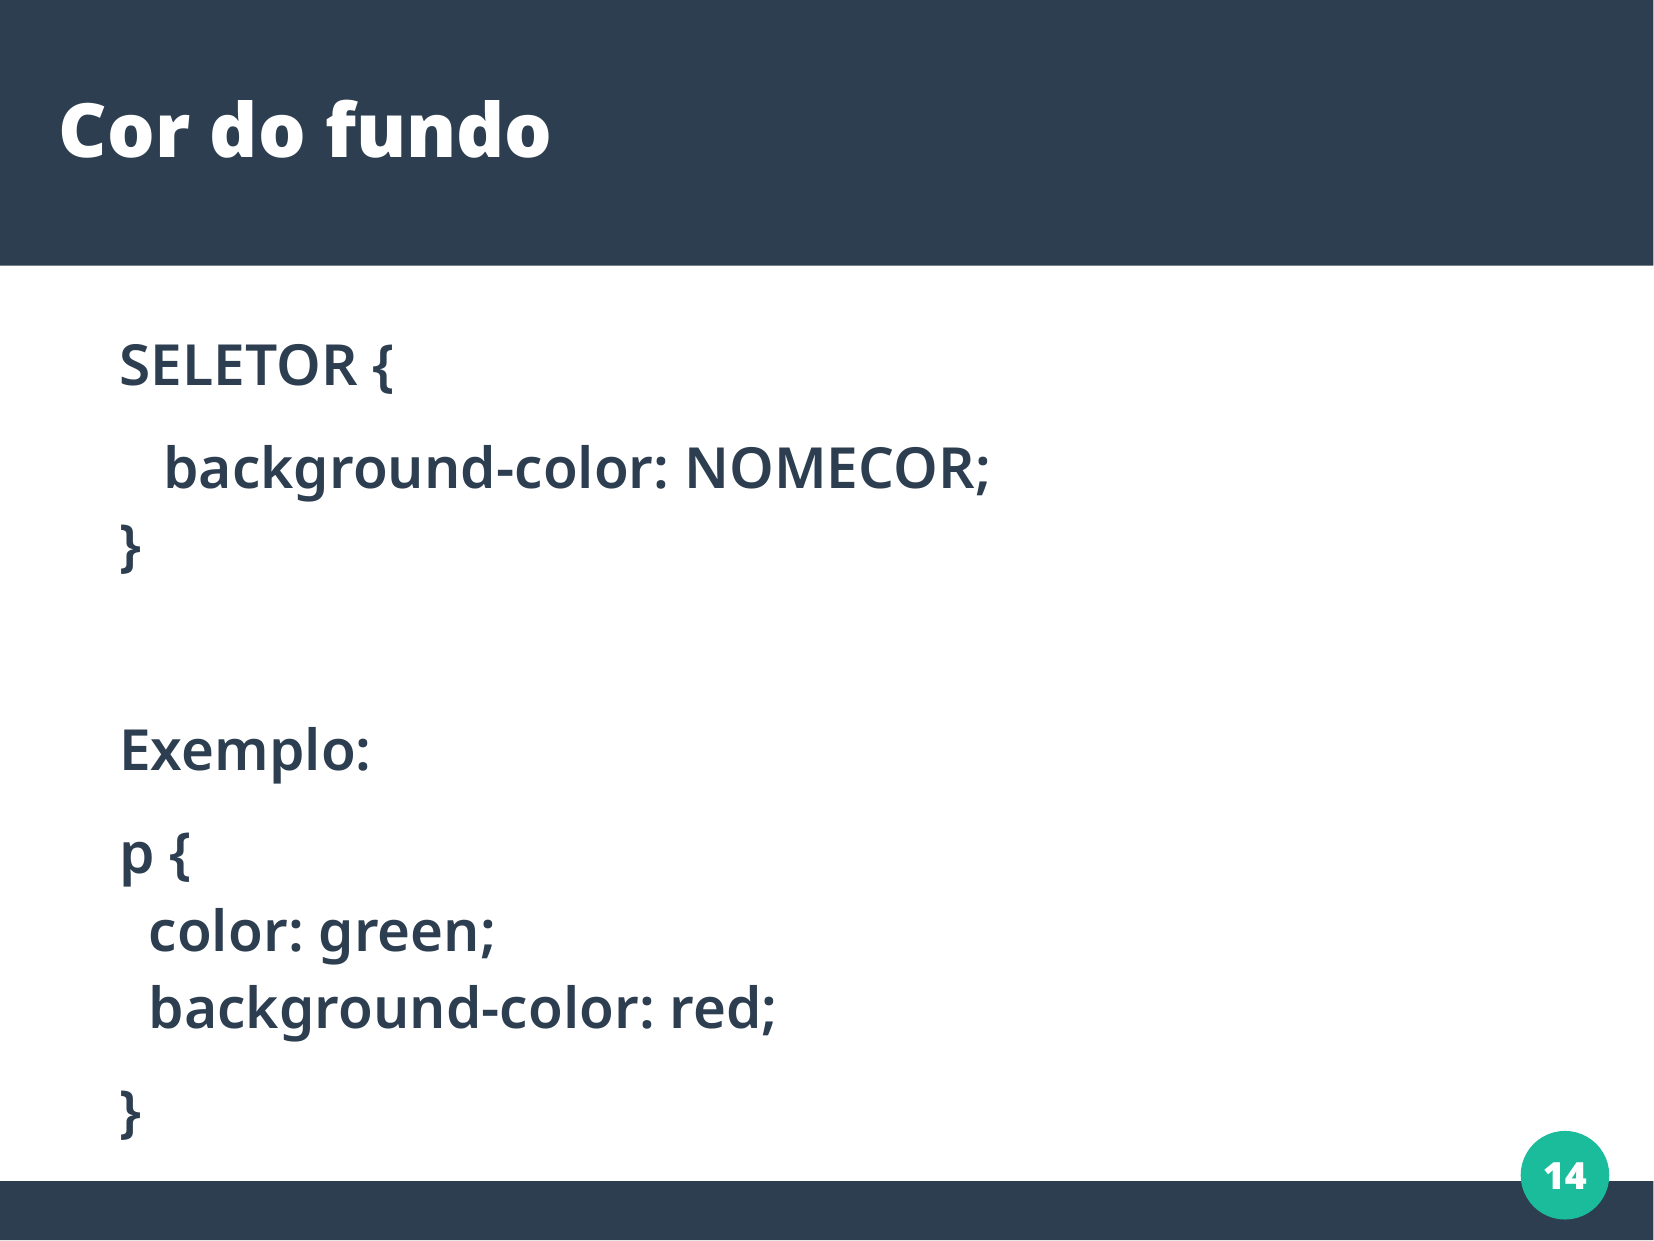

# Cor do fundo
SELETOR {
 background-color: NOMECOR;
}
Exemplo:
p {
 color: green;
 background-color: red;
}
14